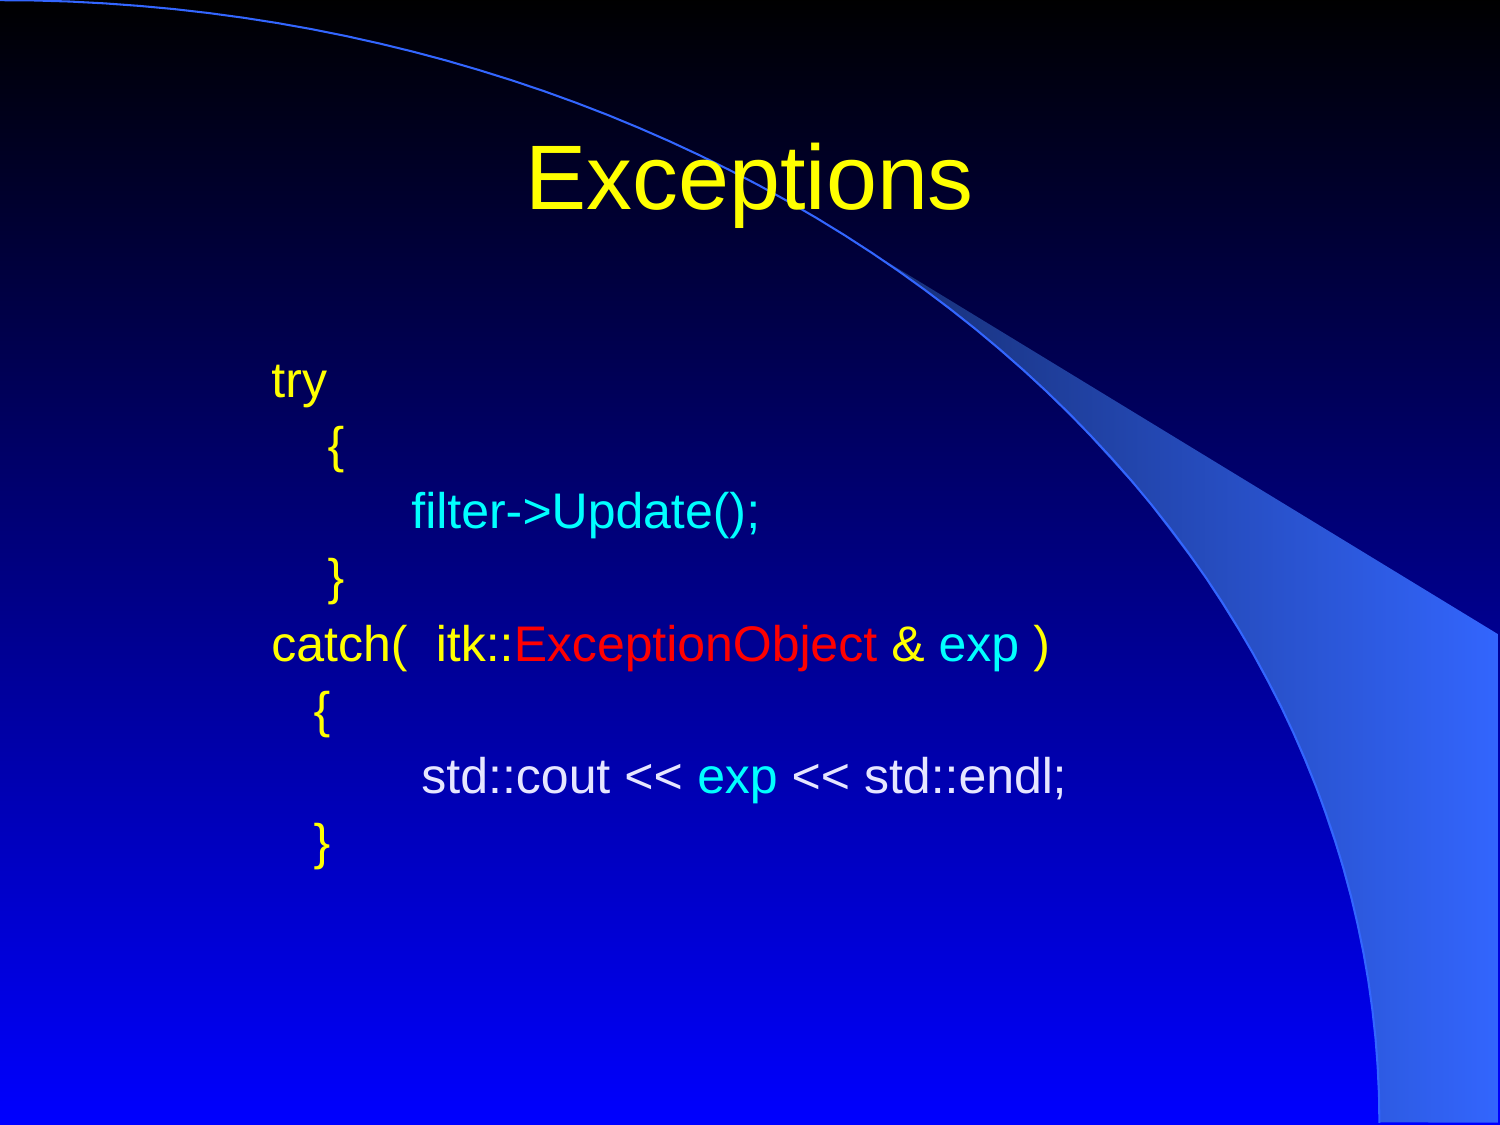

# Exceptions
try
 {
 filter->Update();
 }
catch( itk::ExceptionObject & exp )
 {
 	std::cout << exp << std::endl;
 }